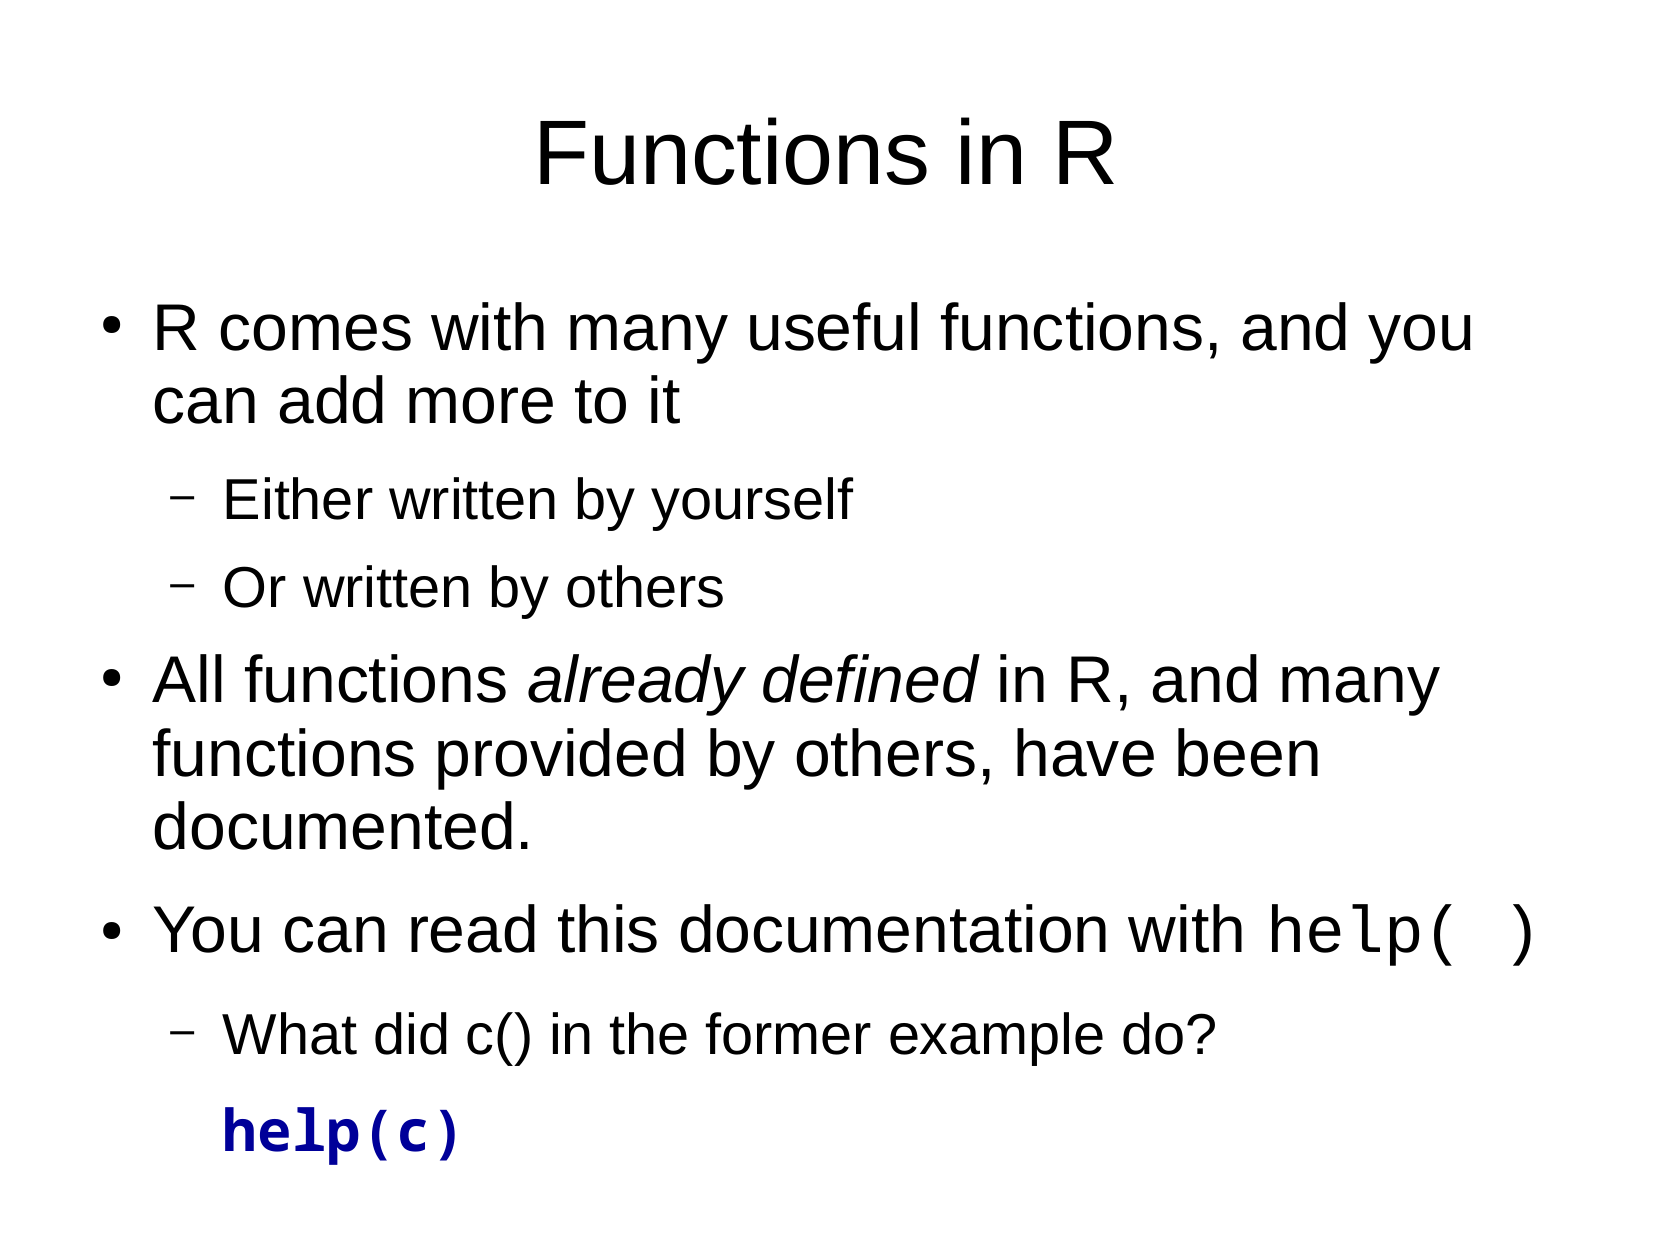

# Functions in R
R comes with many useful functions, and you can add more to it
Either written by yourself
Or written by others
All functions already defined in R, and many functions provided by others, have been documented.
You can read this documentation with help( )
What did c() in the former example do?
help(c)